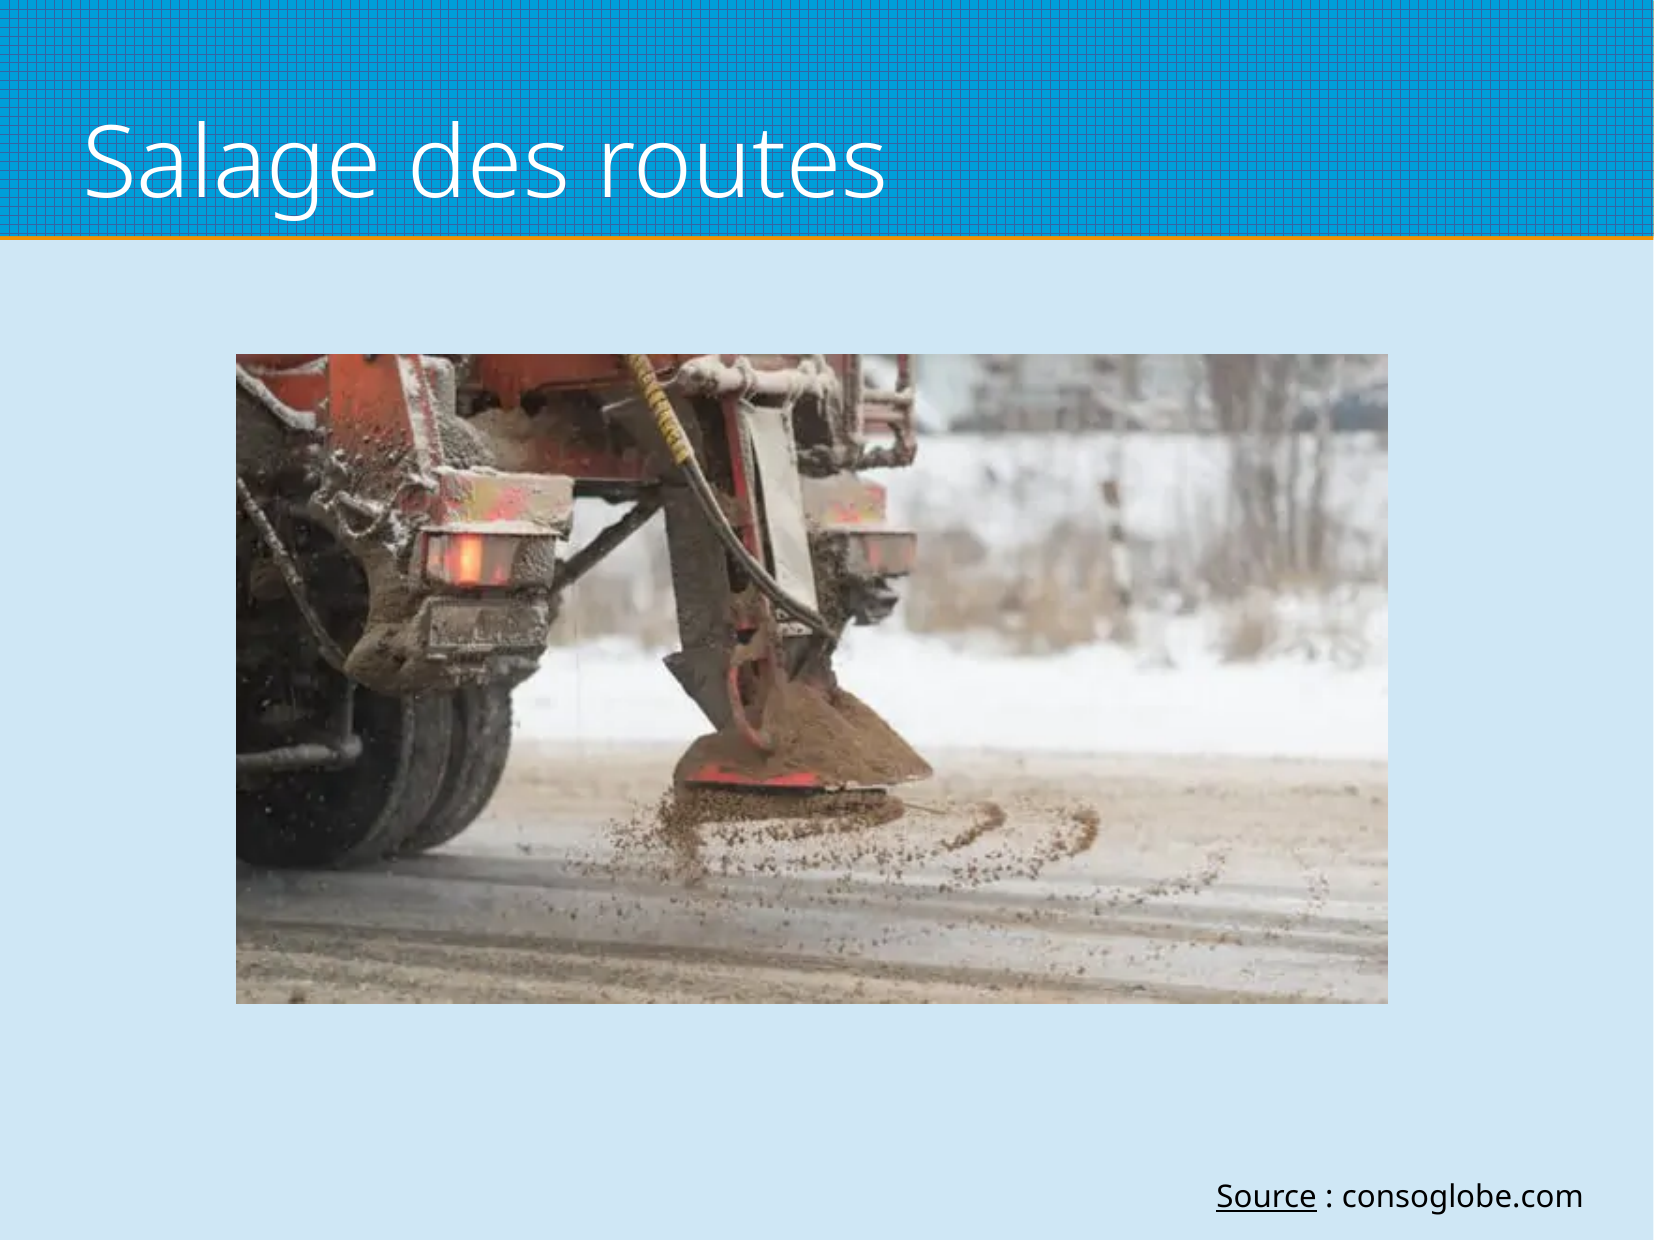

# Salage des routes
Source : consoglobe.com